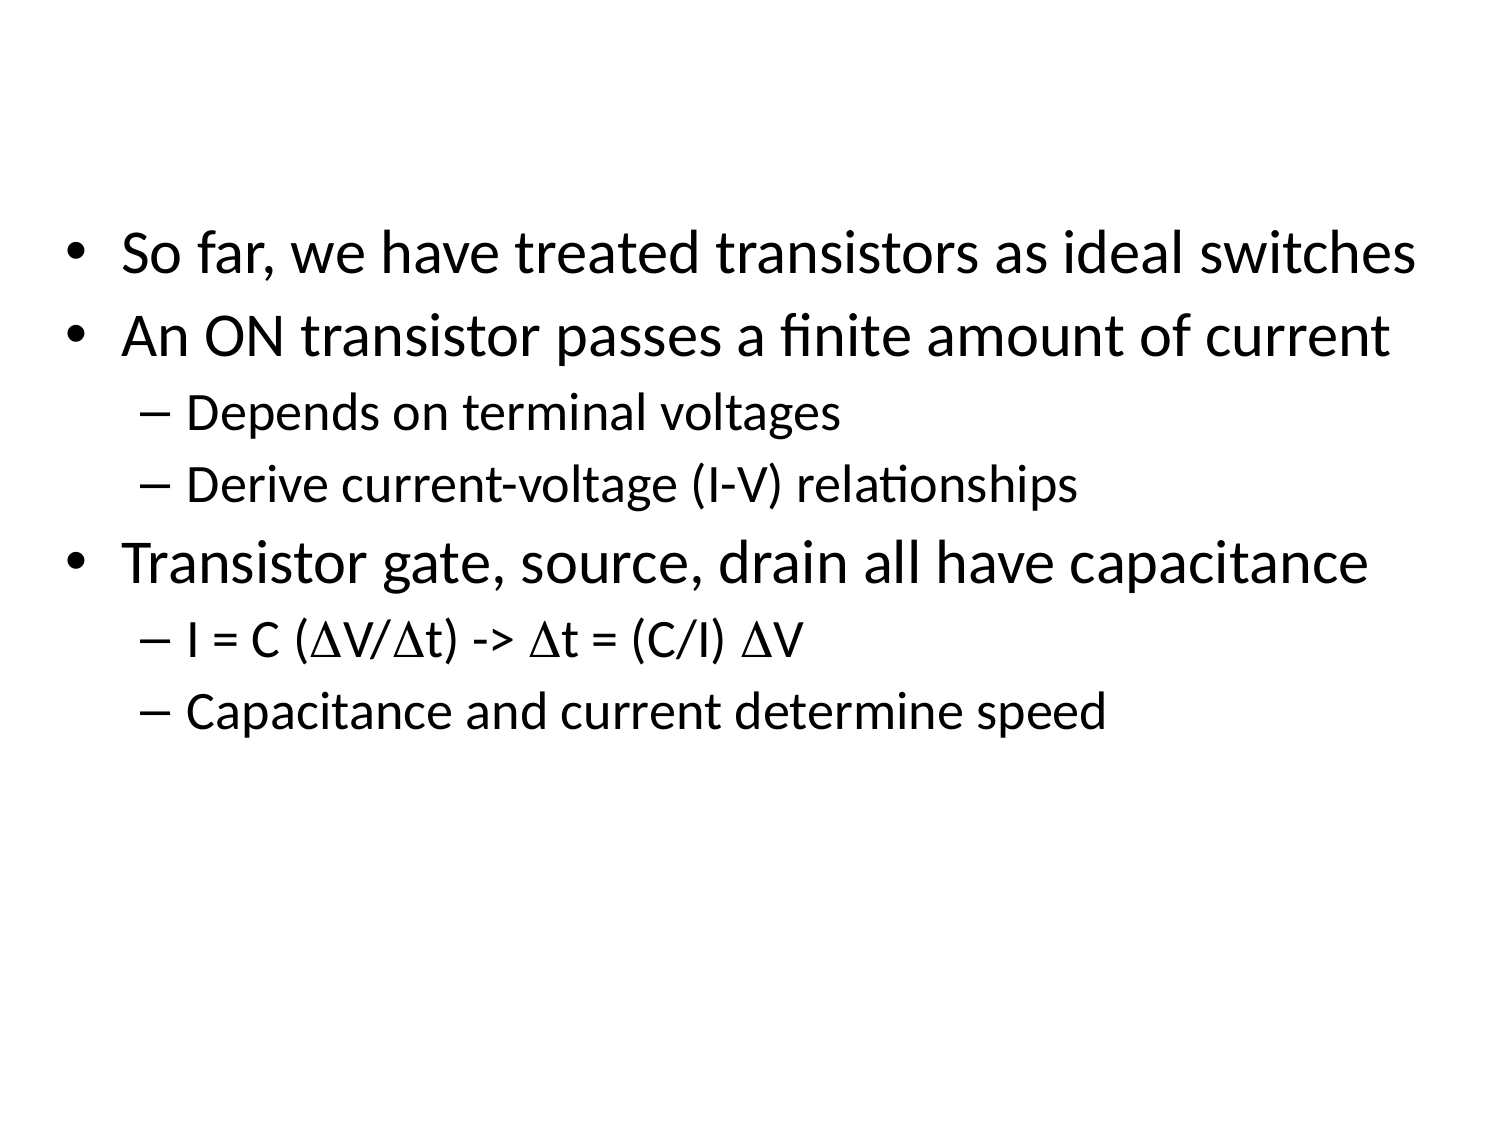

# So far, we have treated transistors as ideal switches
An ON transistor passes a finite amount of current
Depends on terminal voltages
Derive current-voltage (I-V) relationships
Transistor gate, source, drain all have capacitance
I = C (V/t) -> t = (C/I) V
Capacitance and current determine speed